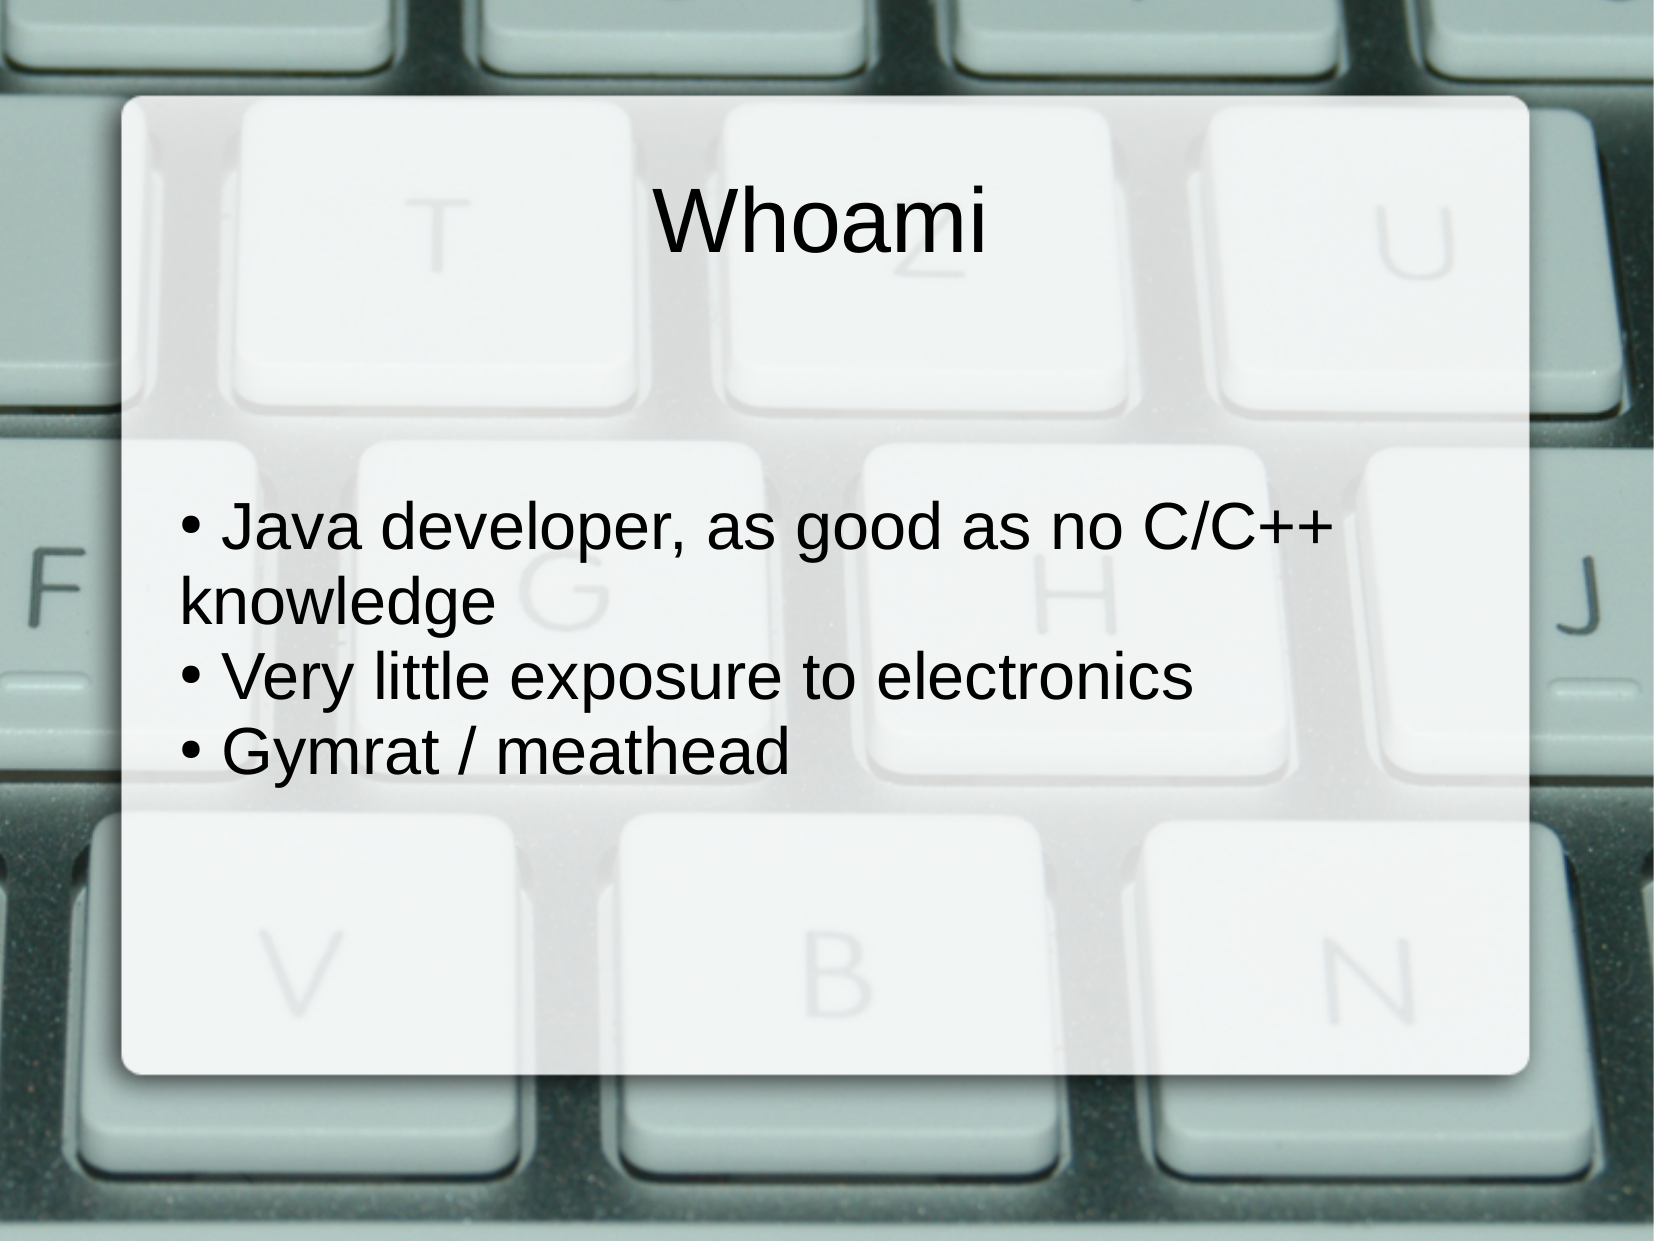

# Whoami
 Java developer, as good as no C/C++ knowledge
 Very little exposure to electronics
 Gymrat / meathead